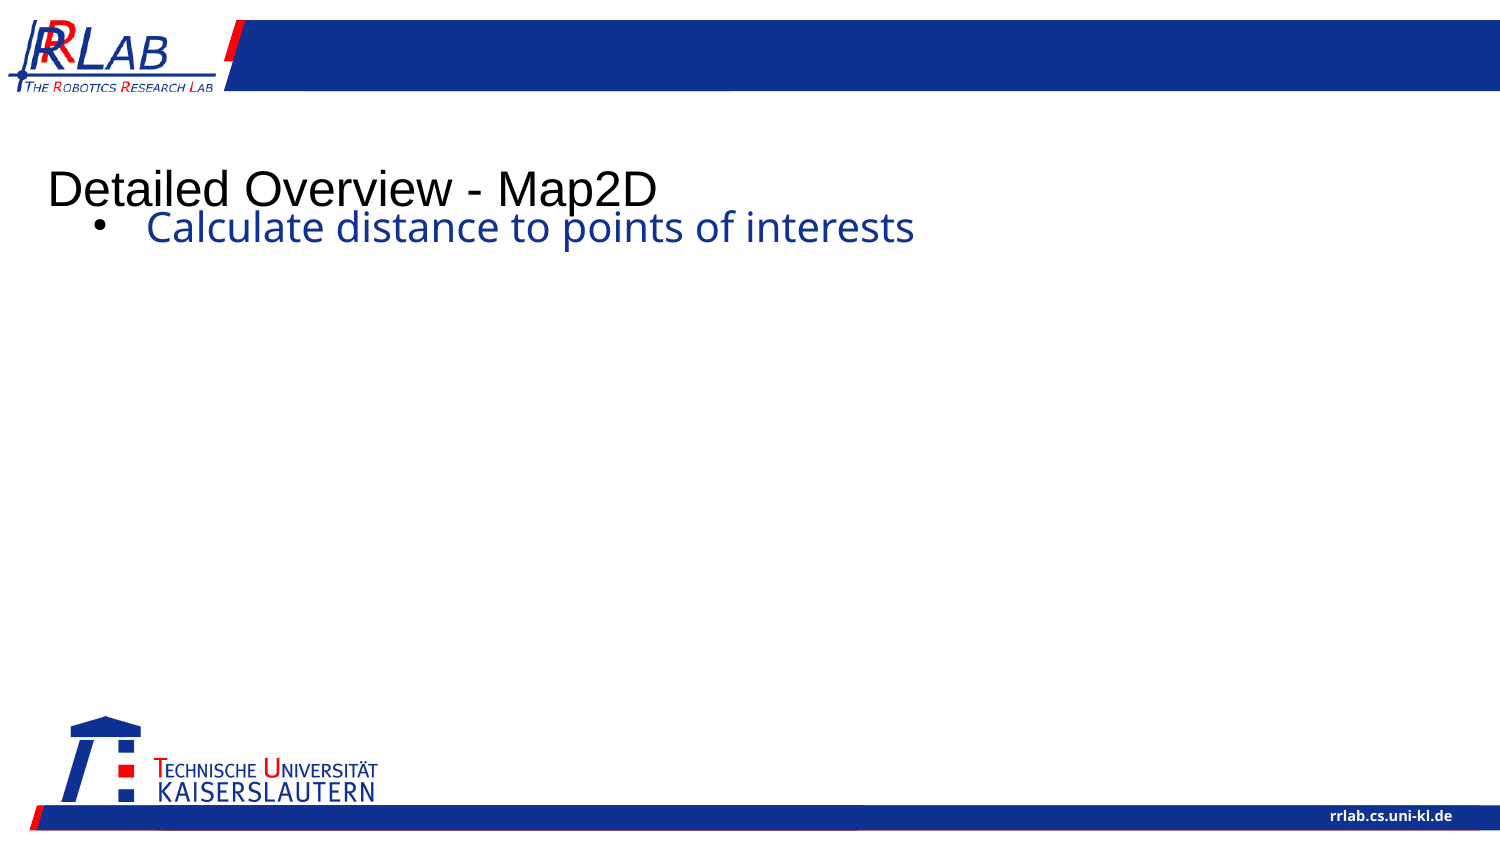

# Detailed Overview - Map2D
Calculate distance to points of interests